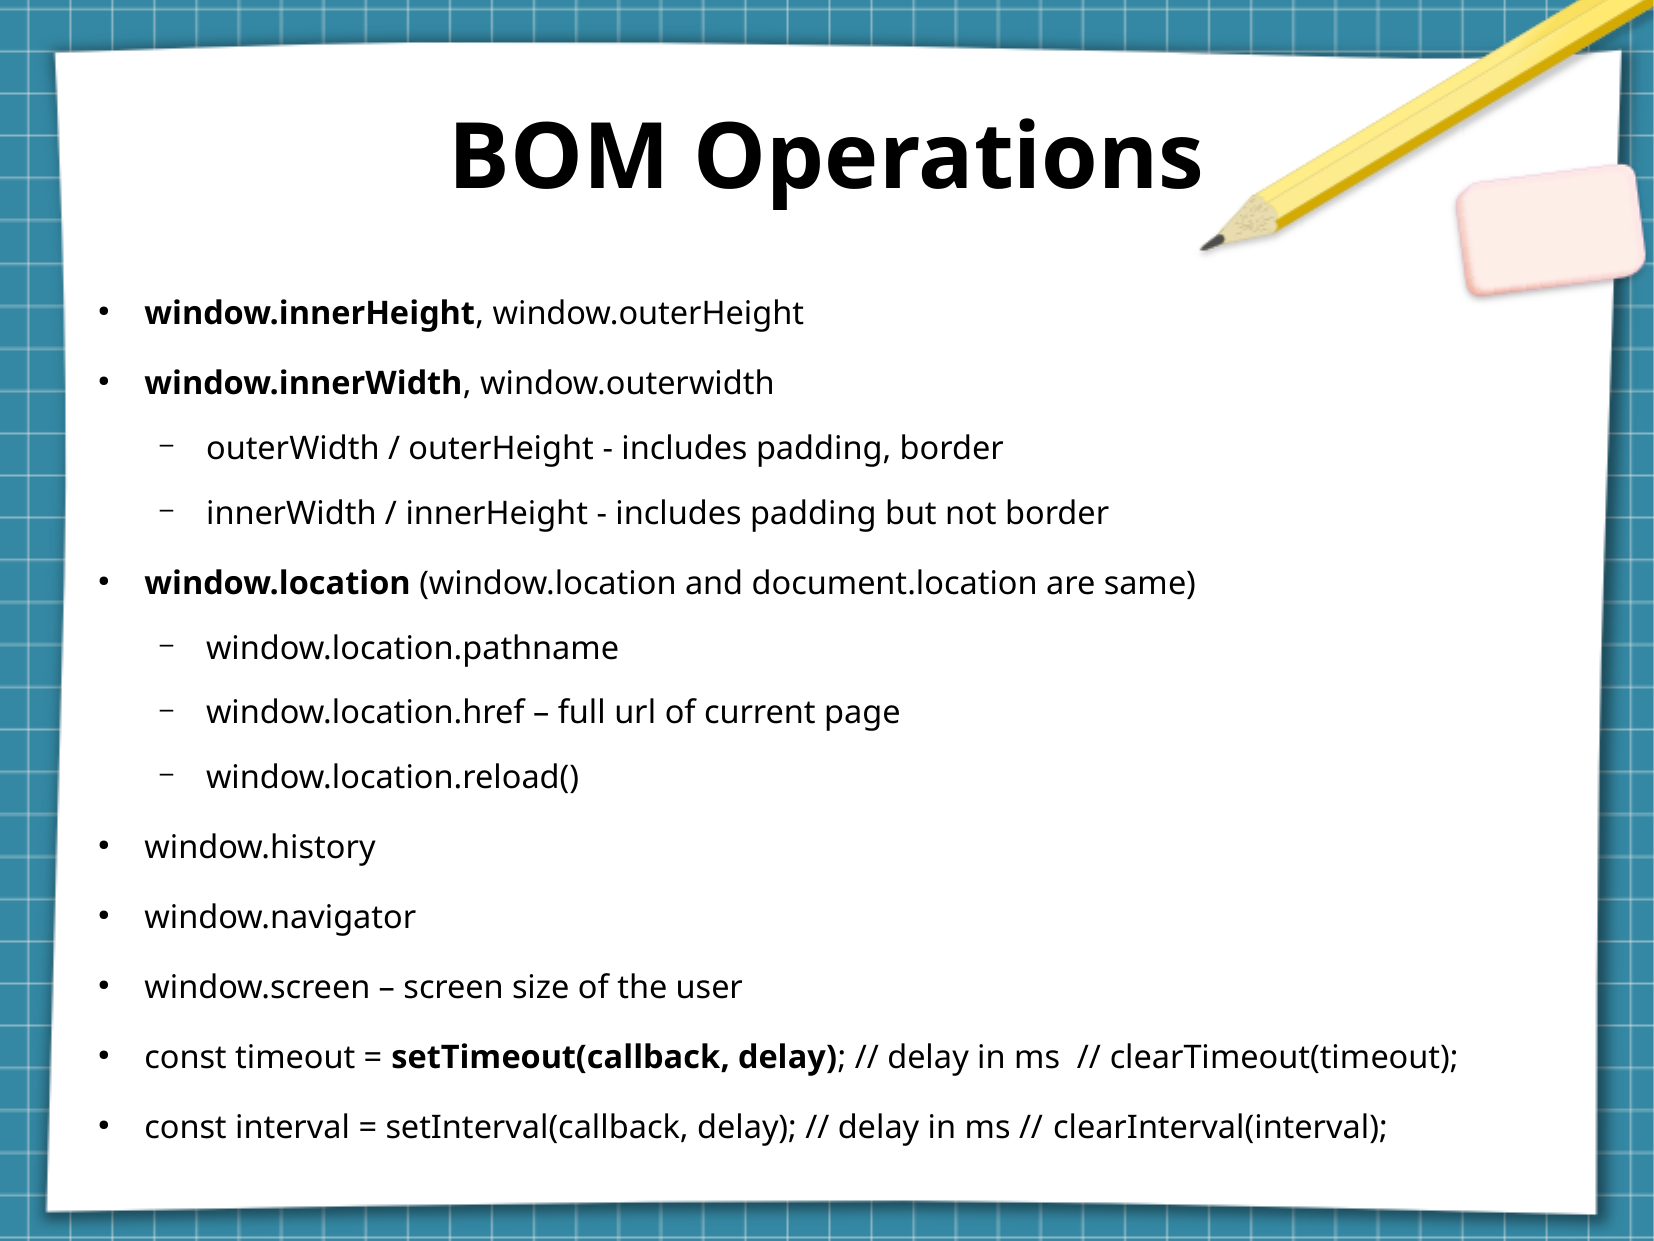

# BOM Operations
window.innerHeight, window.outerHeight
window.innerWidth, window.outerwidth
outerWidth / outerHeight - includes padding, border
innerWidth / innerHeight - includes padding but not border
window.location (window.location and document.location are same)
window.location.pathname
window.location.href – full url of current page
window.location.reload()
window.history
window.navigator
window.screen – screen size of the user
const timeout = setTimeout(callback, delay); // delay in ms // clearTimeout(timeout);
const interval = setInterval(callback, delay); // delay in ms // clearInterval(interval);